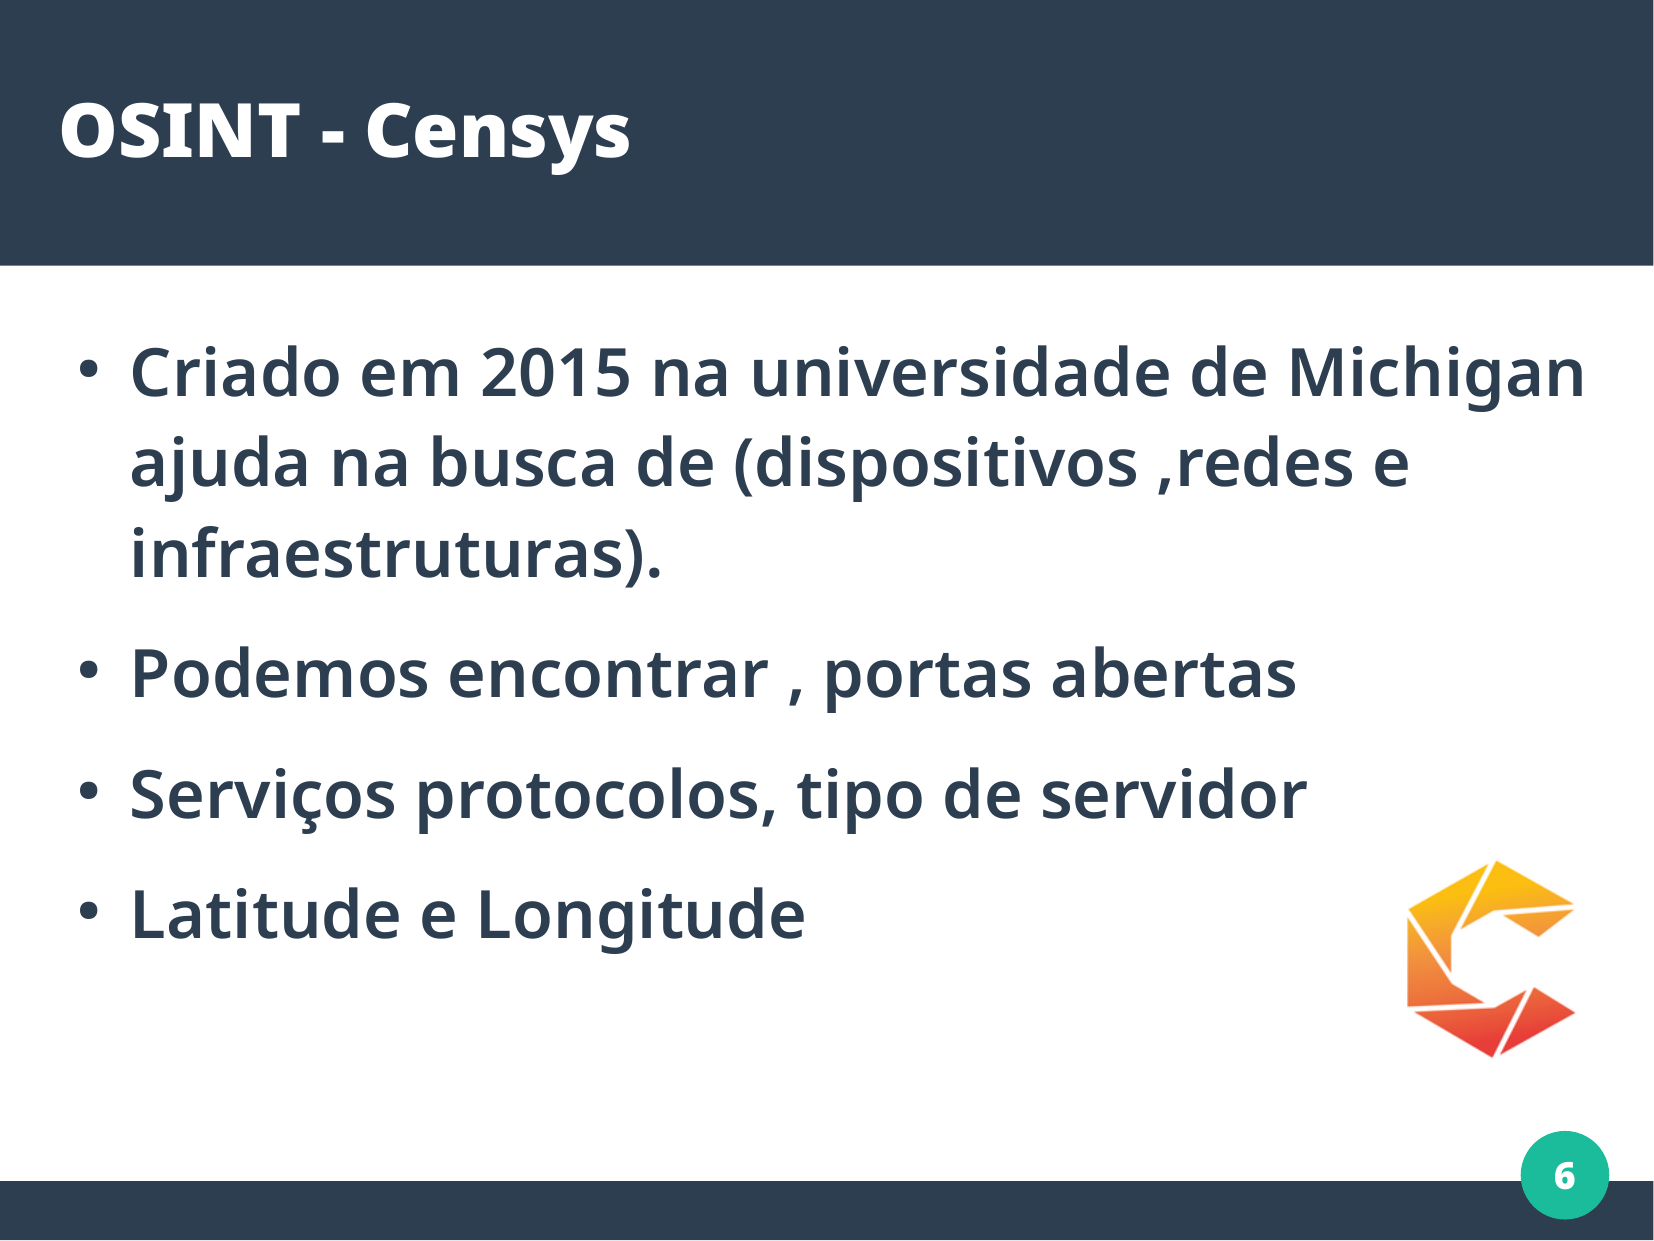

# OSINT - Censys
Criado em 2015 na universidade de Michigan ajuda na busca de (dispositivos ,redes e infraestruturas).
Podemos encontrar , portas abertas
Serviços protocolos, tipo de servidor
Latitude e Longitude
6